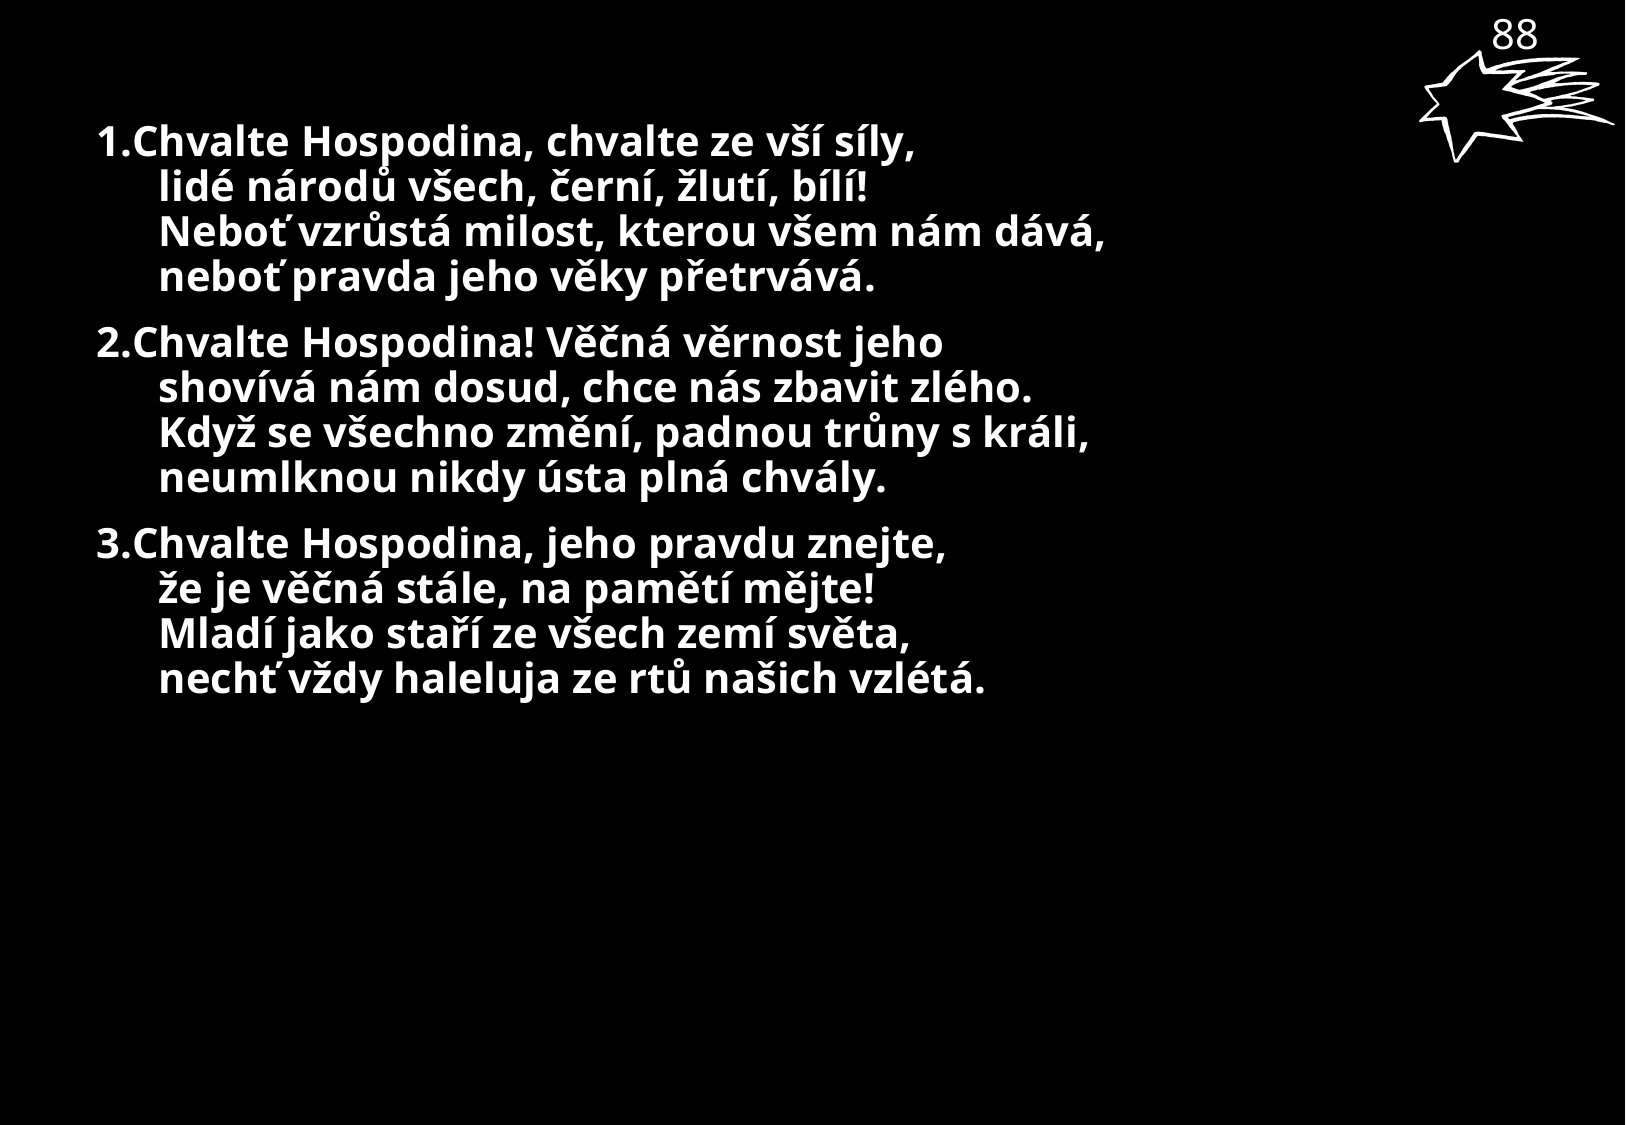

88
# Chvalte Hospodina, chvalte ze vší síly, lidé národů všech, černí, žlutí, bílí! Neboť vzrůstá milost, kterou všem nám dává, neboť pravda jeho věky přetrvává.
Chvalte Hospodina! Věčná věrnost jeho
shovívá nám dosud, chce nás zbavit zlého.
Když se všechno změní, padnou trůny s králi,
neumlknou nikdy ústa plná chvály.
Chvalte Hospodina, jeho pravdu znejte,
že je věčná stále, na pamětí mějte!
Mladí jako staří ze všech zemí světa,
nechť vždy haleluja ze rtů našich vzlétá.